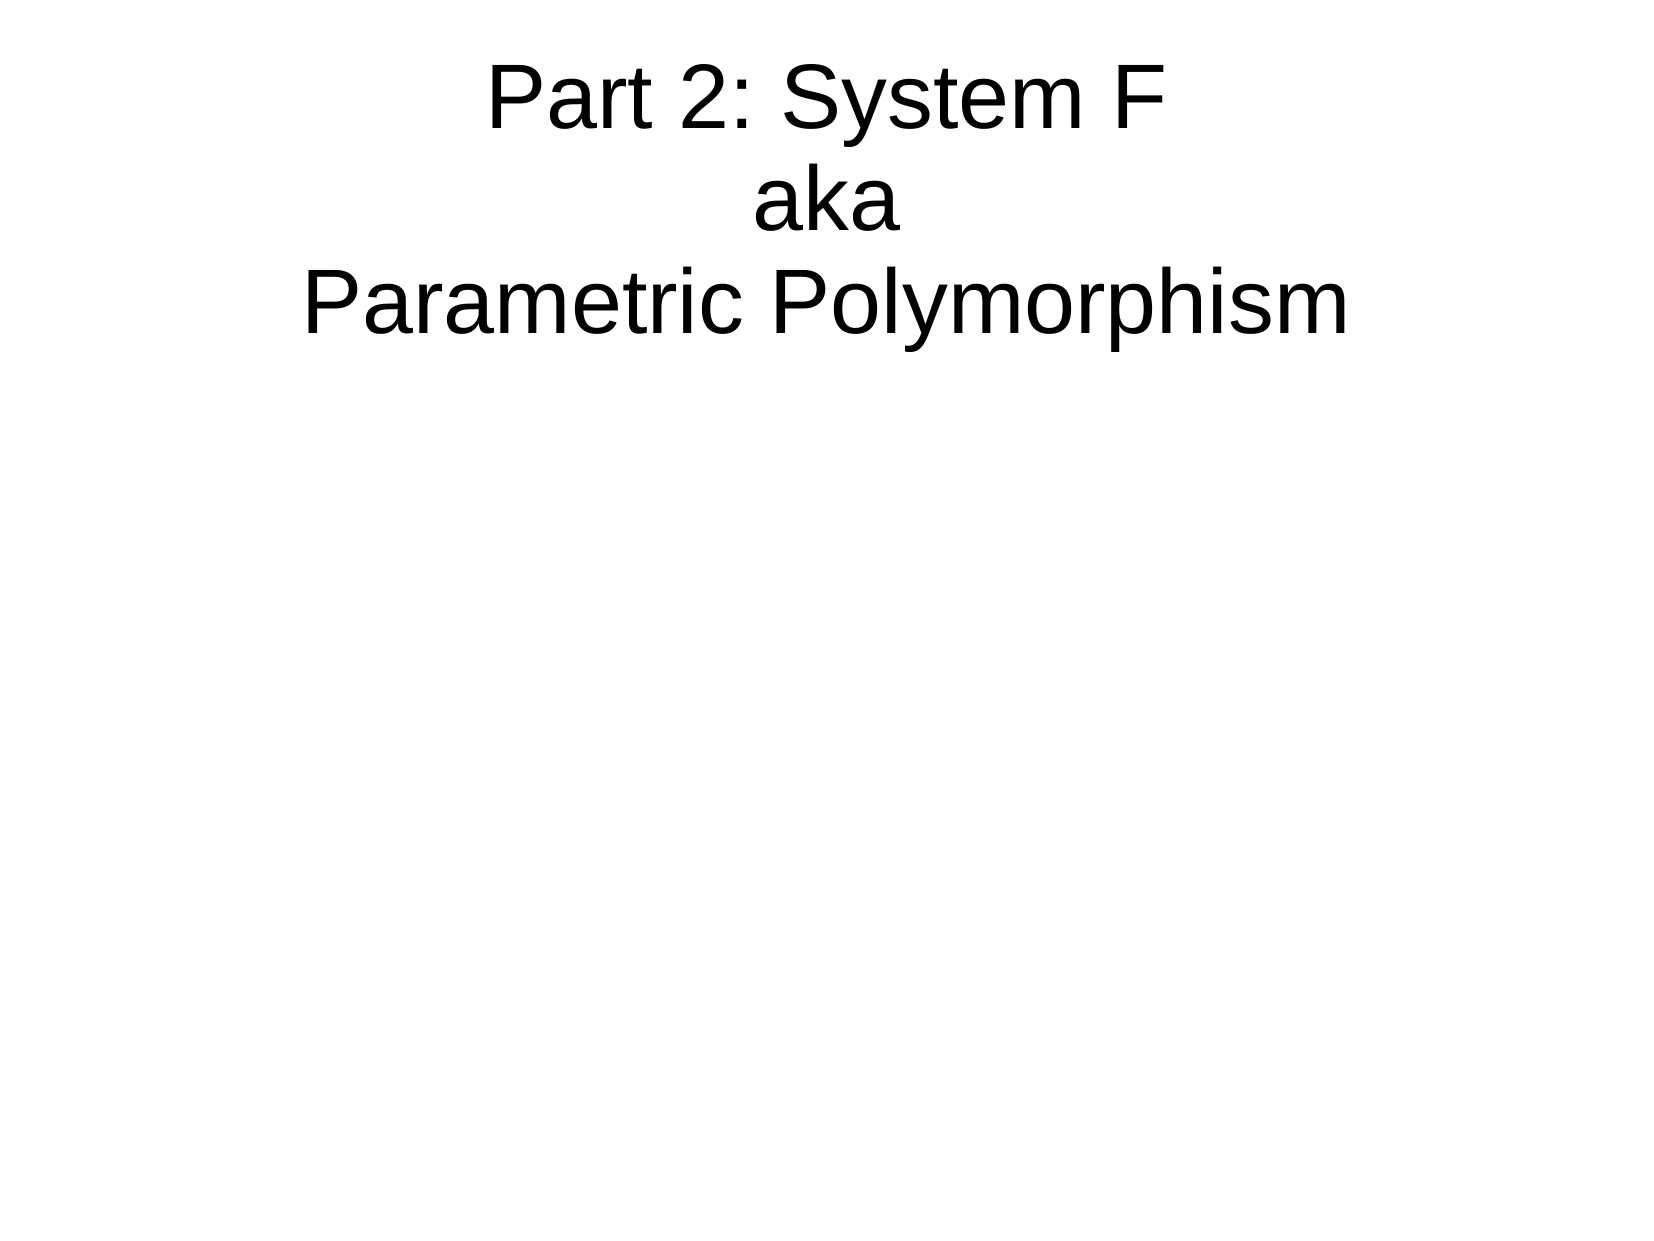

# Part 2: System F aka Parametric Polymorphism